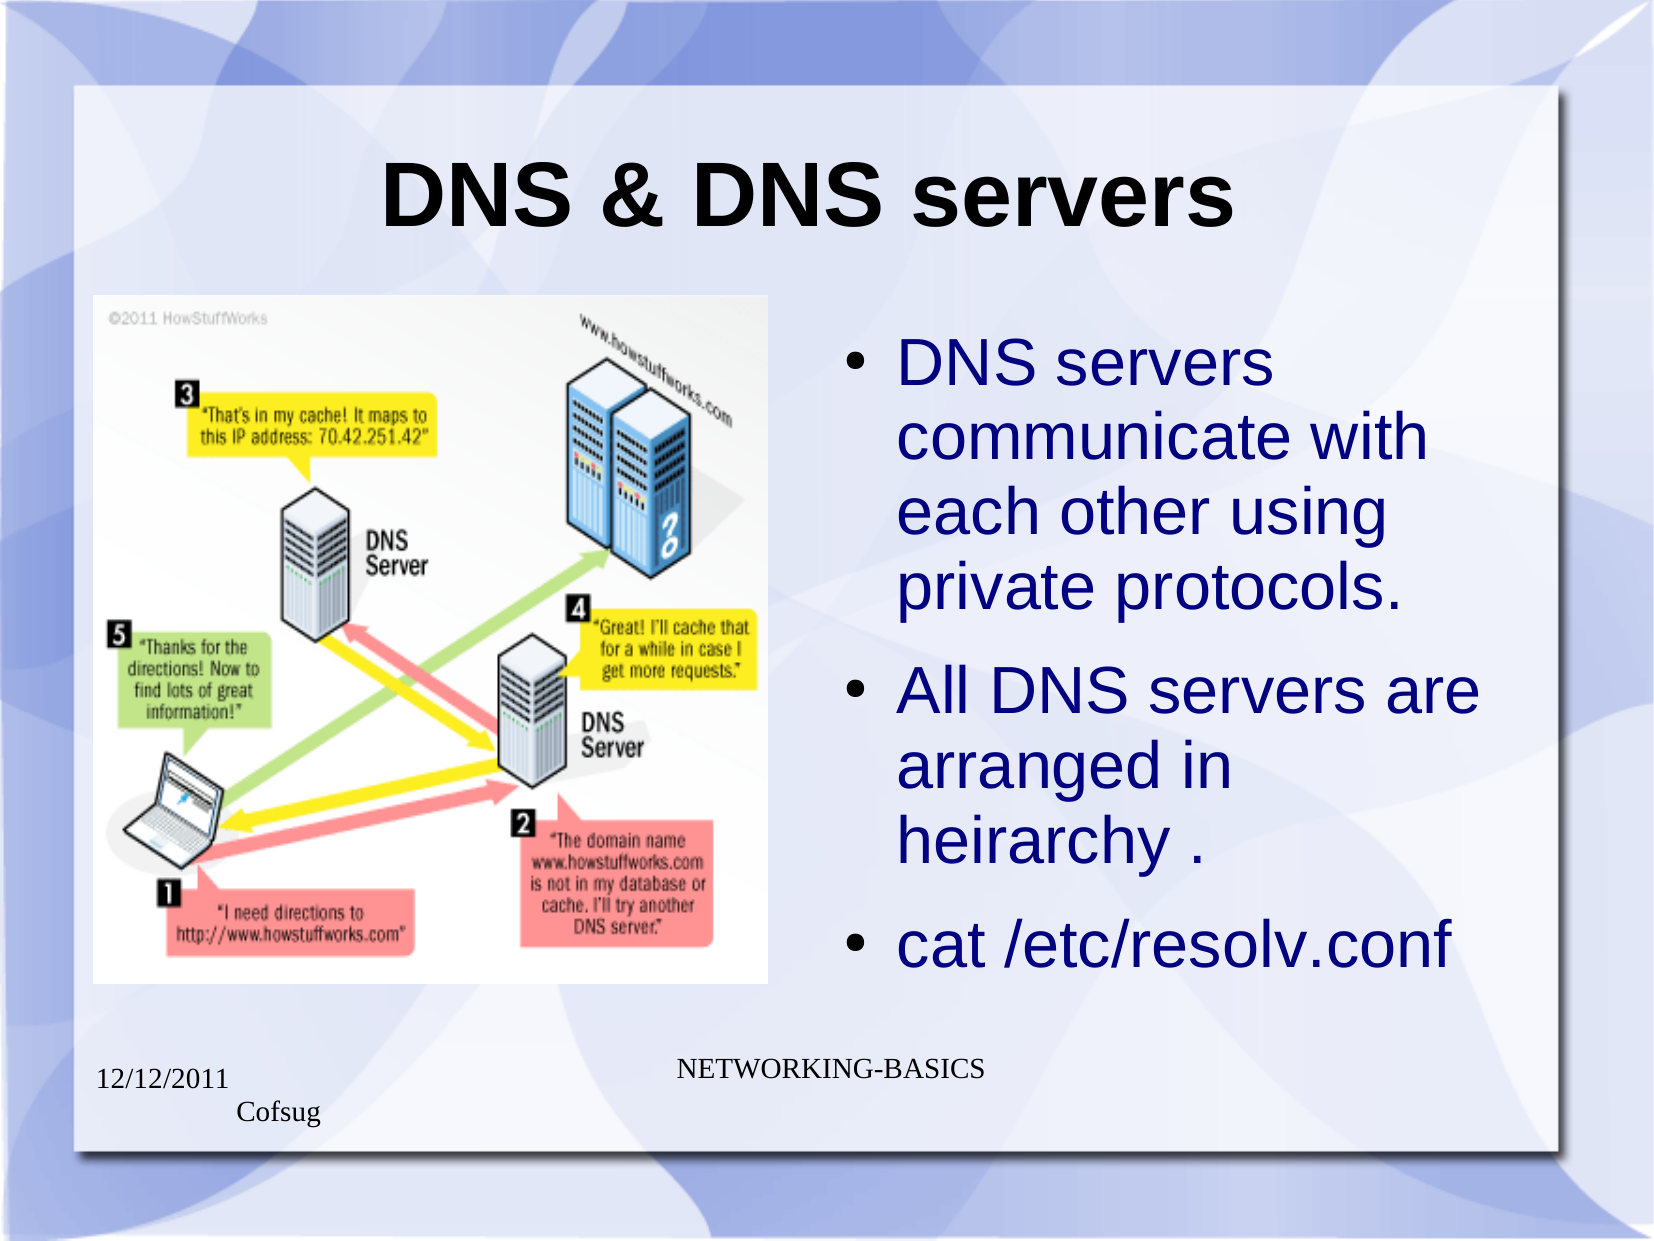

# DNS & DNS servers
DNS servers communicate with each other using private protocols.
All DNS servers are arranged in heirarchy .
cat /etc/resolv.conf